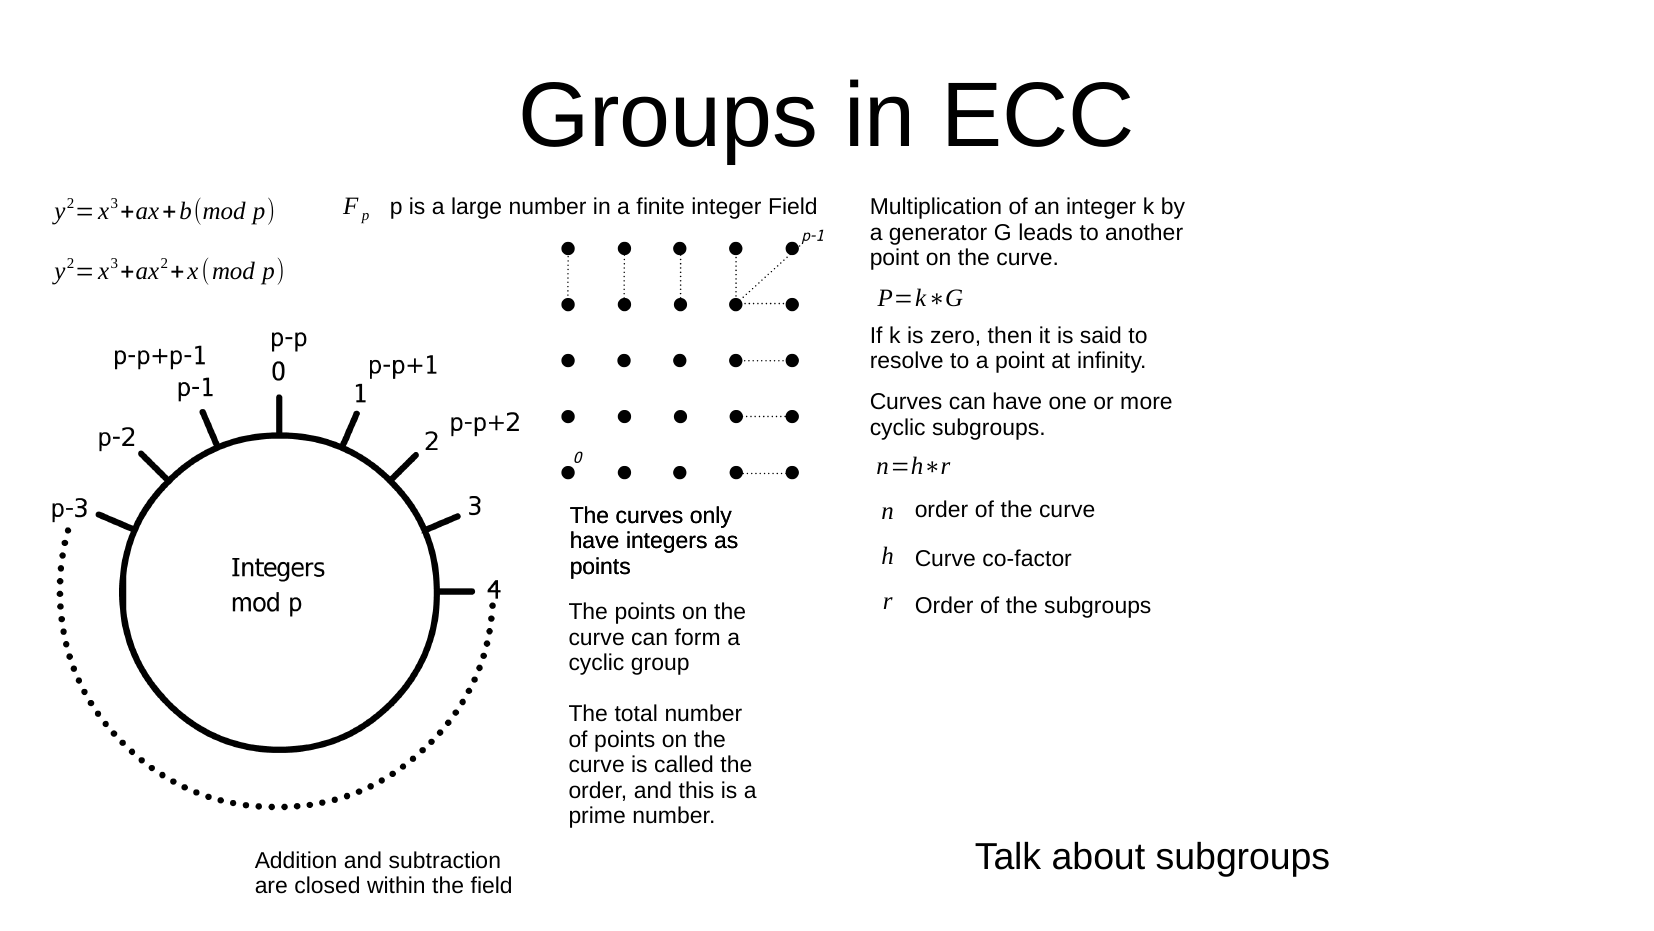

# Groups in ECC
p is a large number in a finite integer Field
Multiplication of an integer k by a generator G leads to another point on the curve.
If k is zero, then it is said to resolve to a point at infinity.
Curves can have one or more
cyclic subgroups.
order of the curve
The curves only have integers as points
The curves only have integers as points
Curve co-factor
Order of the subgroups
The points on the curve can form a cyclic group
The total number of points on the curve is called the order, and this is a prime number.
Talk about subgroups
Addition and subtraction are closed within the field